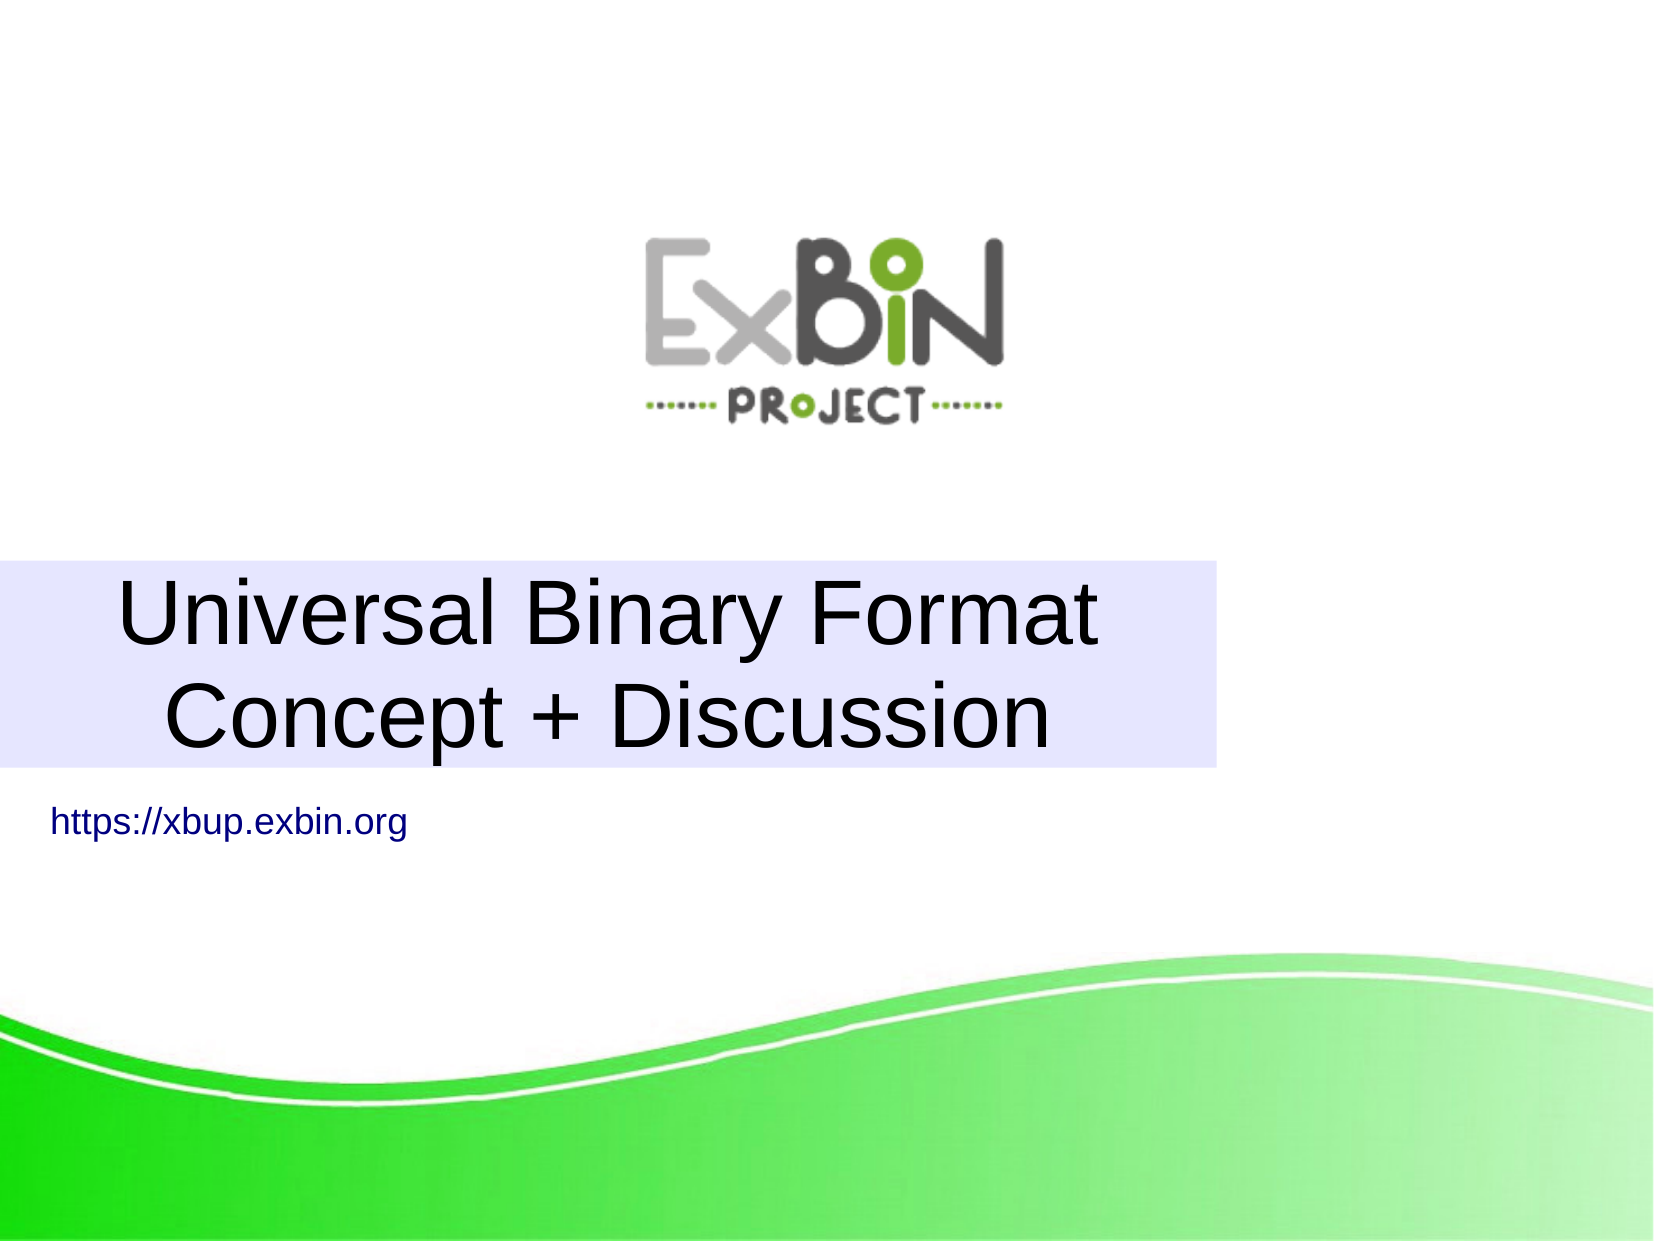

# Universal Binary Format Concept + Discussion
https://xbup.exbin.org